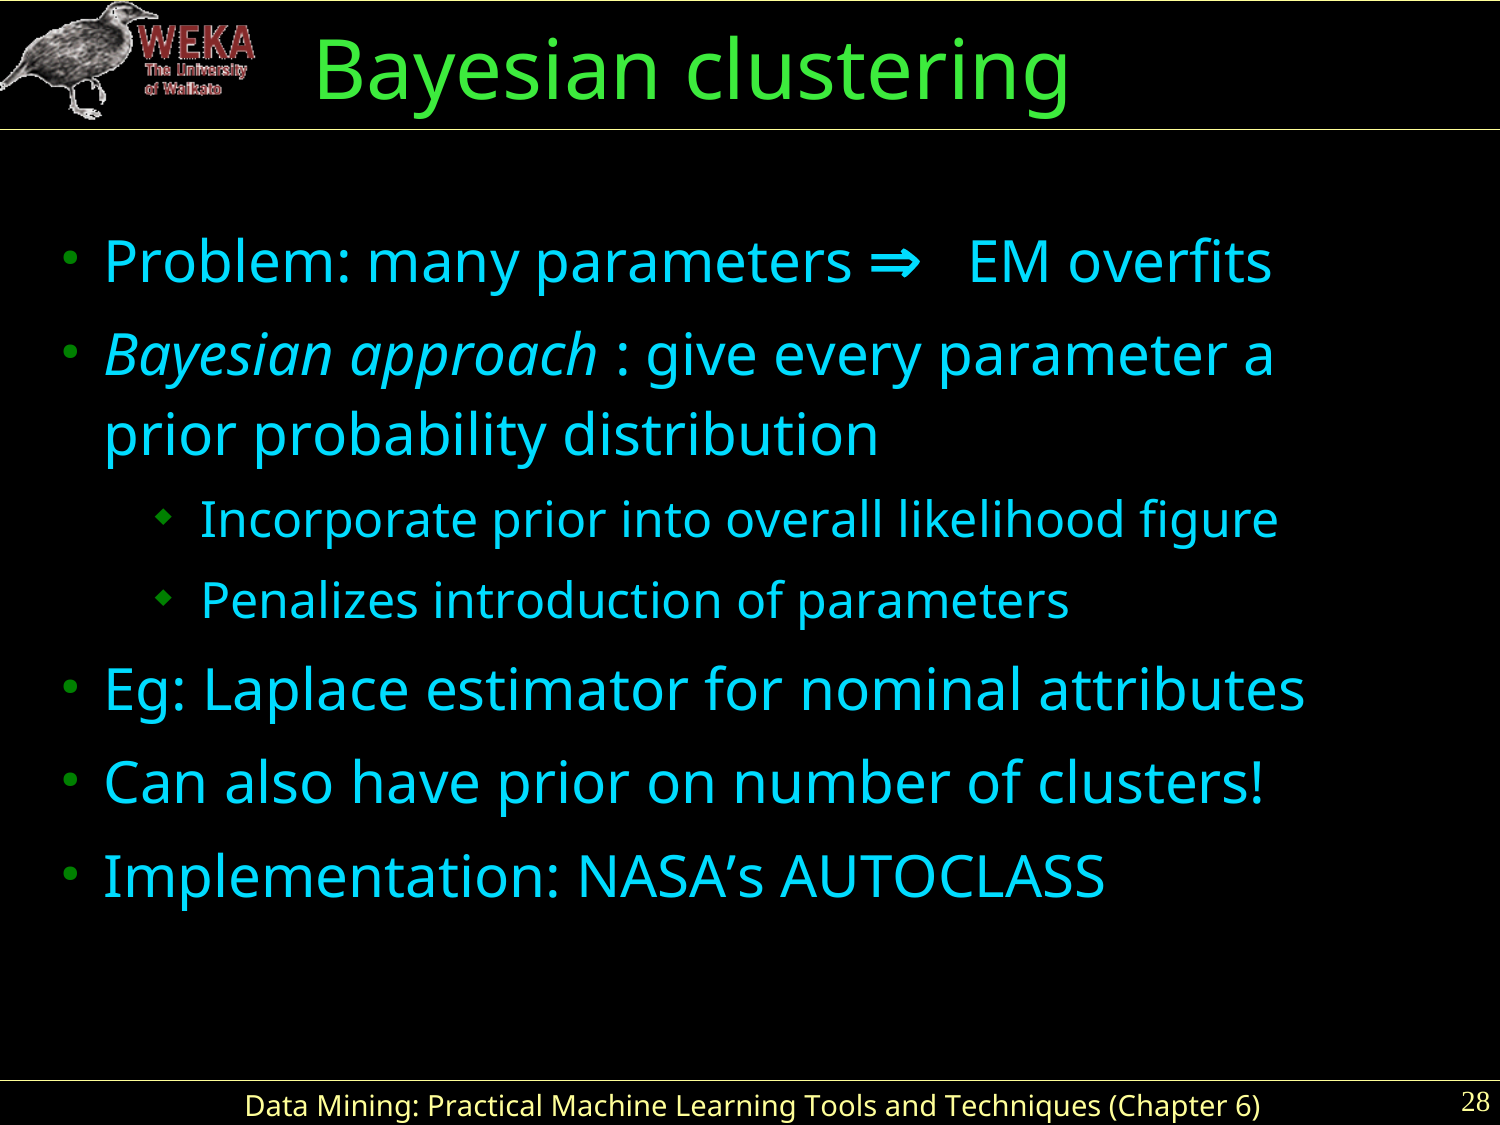

# Bayesian clustering
Problem: many parameters  EM overfits
Bayesian approach : give every parameter a prior probability distribution
Incorporate prior into overall likelihood figure
Penalizes introduction of parameters
Eg: Laplace estimator for nominal attributes
Can also have prior on number of clusters!
Implementation: NASA’s AUTOCLASS
Data Mining: Practical Machine Learning Tools and Techniques (Chapter 6)
28